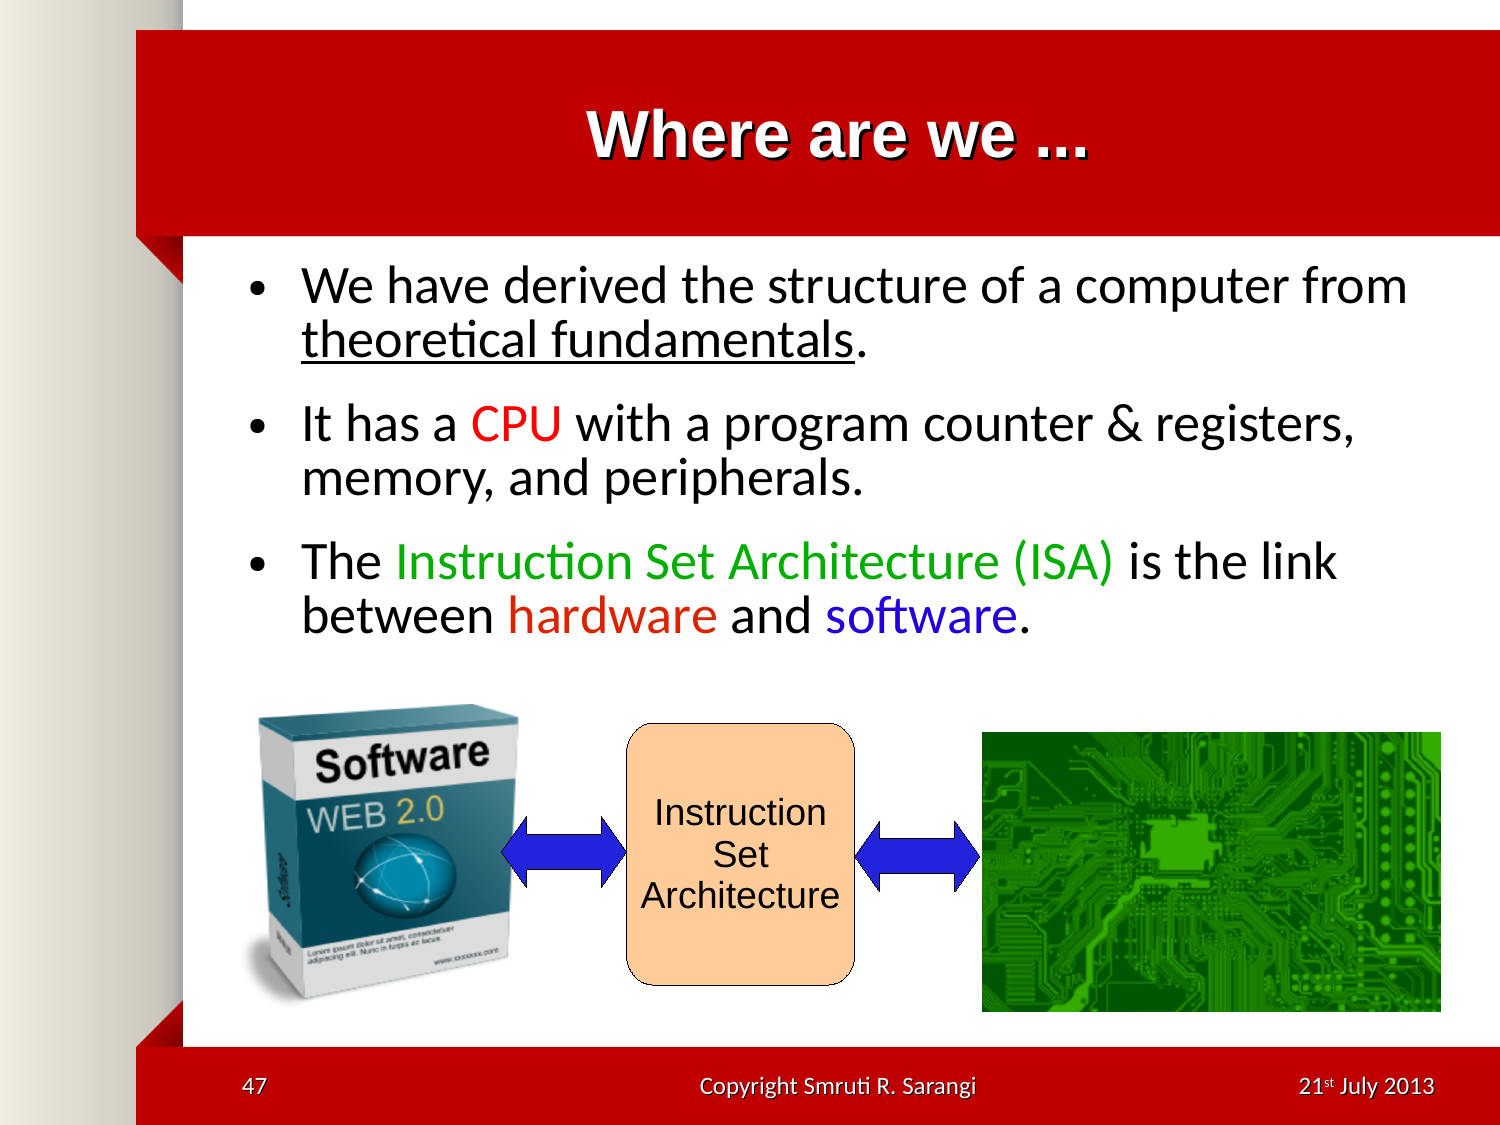

# Where are we ...
We have derived the structure of a computer from theoretical fundamentals.
It has a CPU with a program counter & registers, memory, and peripherals.
The Instruction Set Architecture (ISA) is the link between hardware and software.
Instruction
Set
Architecture
47
Your date here